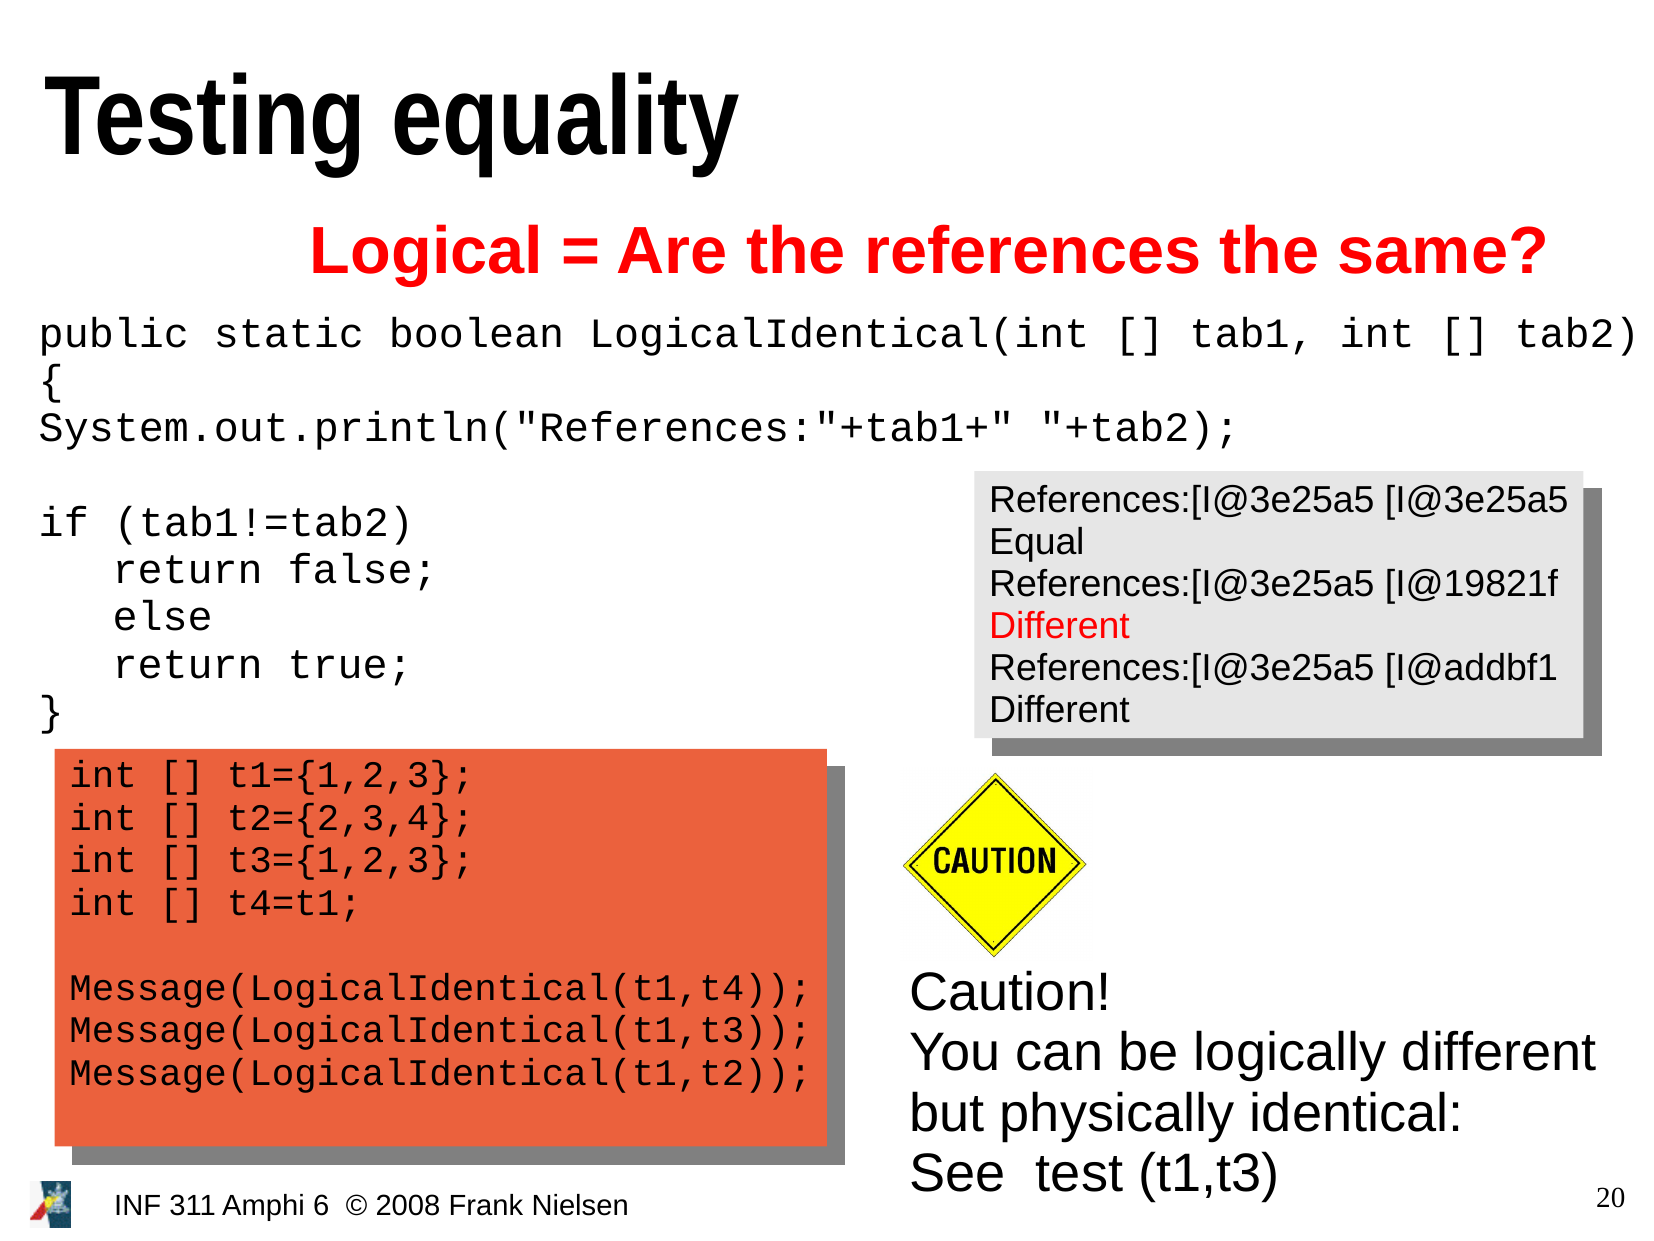

Testing equality
Logical = Are the references the same?
public static boolean LogicalIdentical(int [] tab1, int [] tab2)
{
System.out.println("References:"+tab1+" "+tab2);
if (tab1!=tab2)
	return false;
	else
	return true;
}
References:[I@3e25a5 [I@3e25a5
Equal
References:[I@3e25a5 [I@19821f
Different
References:[I@3e25a5 [I@addbf1
Different
int [] t1={1,2,3};
int [] t2={2,3,4};
int [] t3={1,2,3};
int [] t4=t1;
Message(LogicalIdentical(t1,t4));
Message(LogicalIdentical(t1,t3));
Message(LogicalIdentical(t1,t2));
Caution!
You can be logically different
but physically identical:
See test (t1,t3)